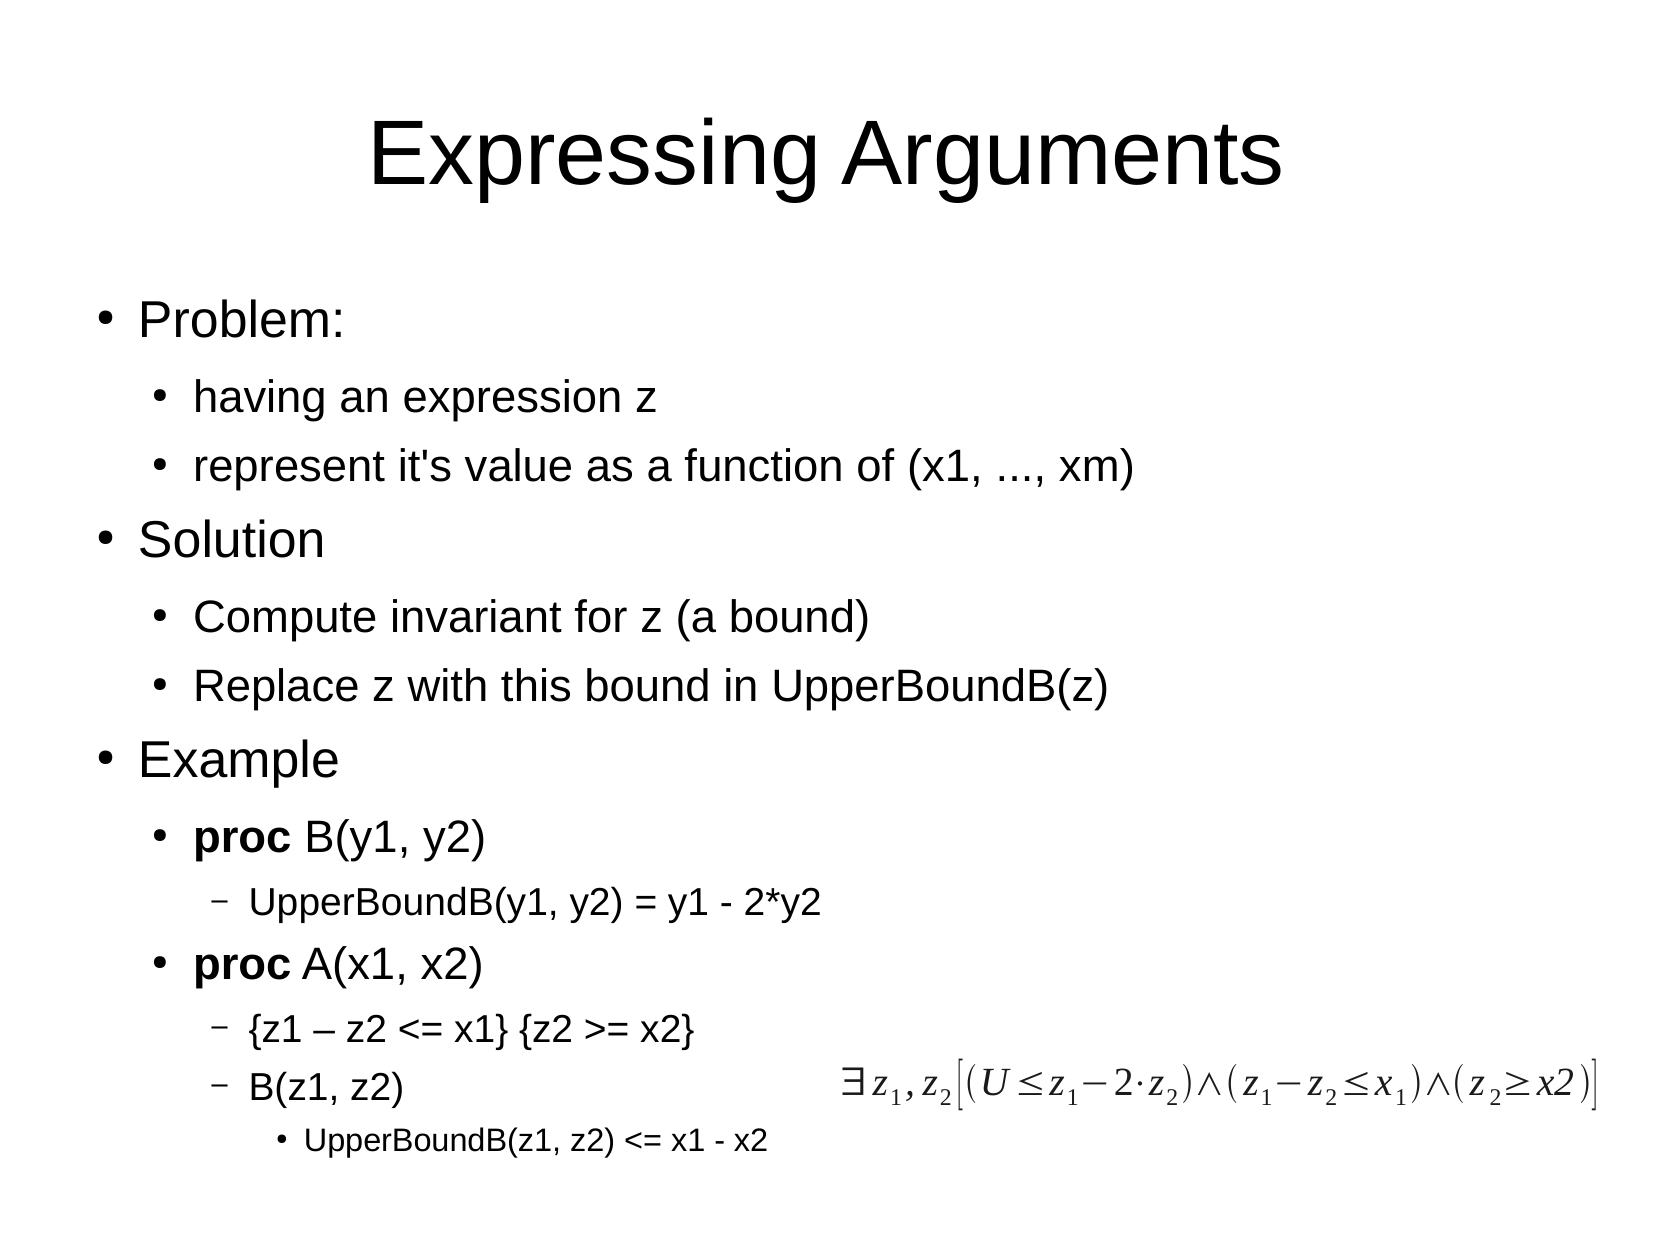

# Expressing Arguments
Problem:
having an expression z
represent it's value as a function of (x1, ..., xm)
Solution
Compute invariant for z (a bound)
Replace z with this bound in UpperBoundB(z)
Example
proc B(y1, y2)
UpperBoundB(y1, y2) = y1 - 2*y2
proc A(x1, x2)
{z1 – z2 <= x1} {z2 >= x2}
B(z1, z2)
UpperBoundB(z1, z2) <= x1 - x2